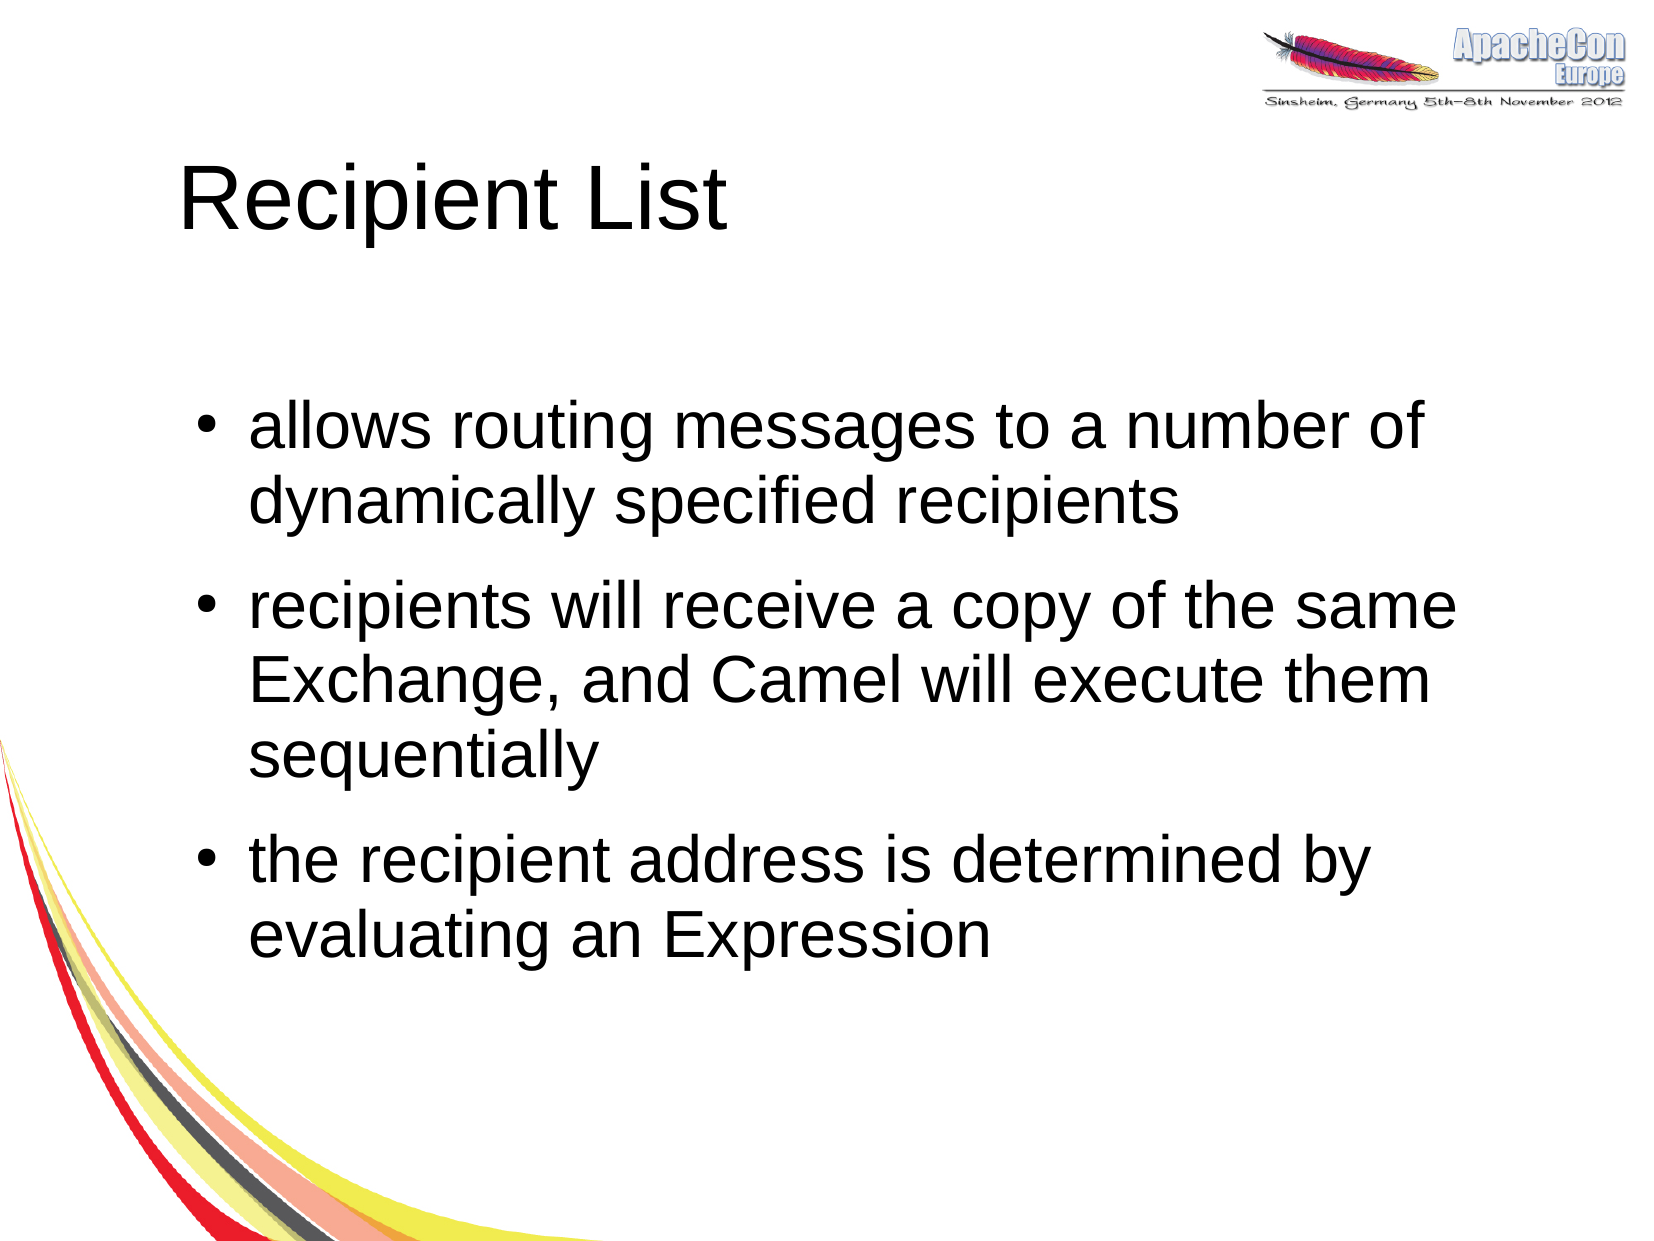

# Recipient List
allows routing messages to a number of dynamically specified recipients
recipients will receive a copy of the same Exchange, and Camel will execute them sequentially
the recipient address is determined by evaluating an Expression